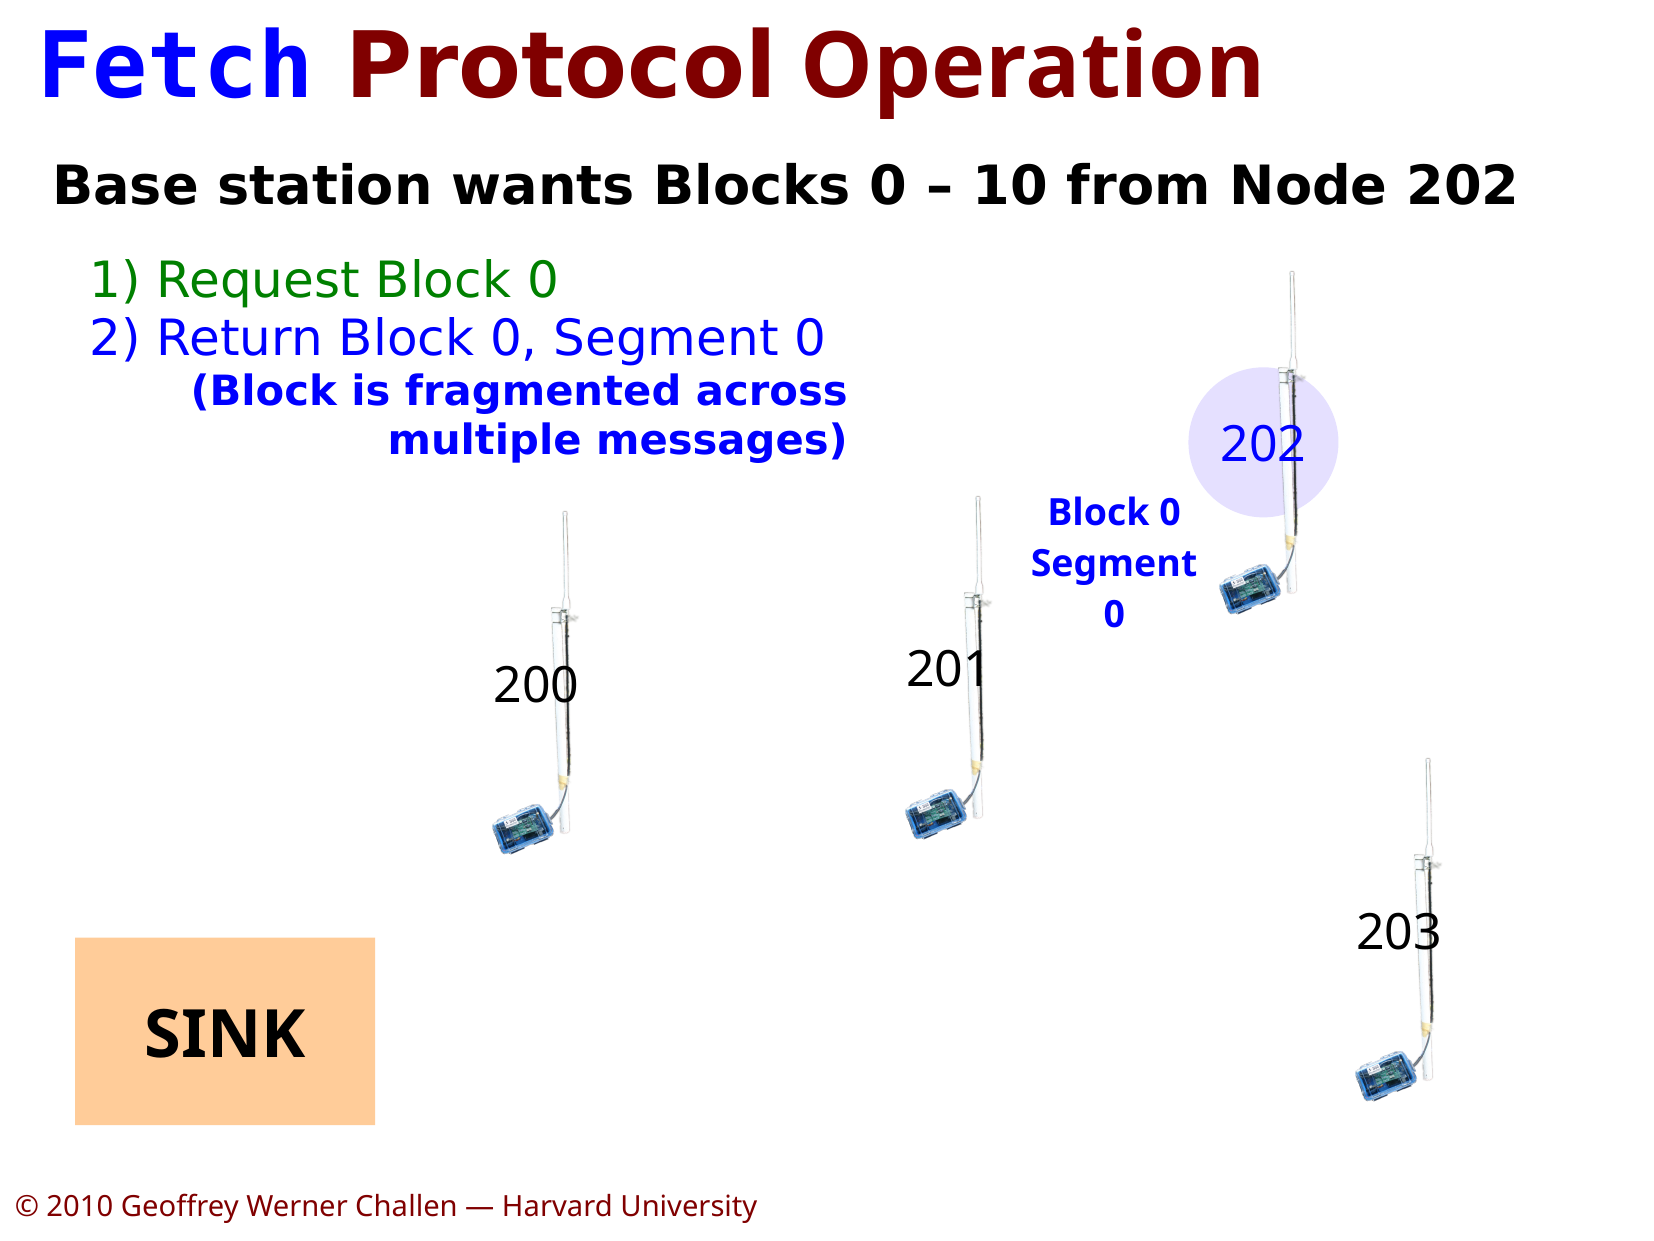

# Fetch Protocol Operation
Base station wants Blocks 0 – 10 from Node 202
1) Request Block 0
2) Return Block 0, Segment 0
(Block is fragmented across multiple messages)
202
Block 0
Segment 0
201
200
203
SINK